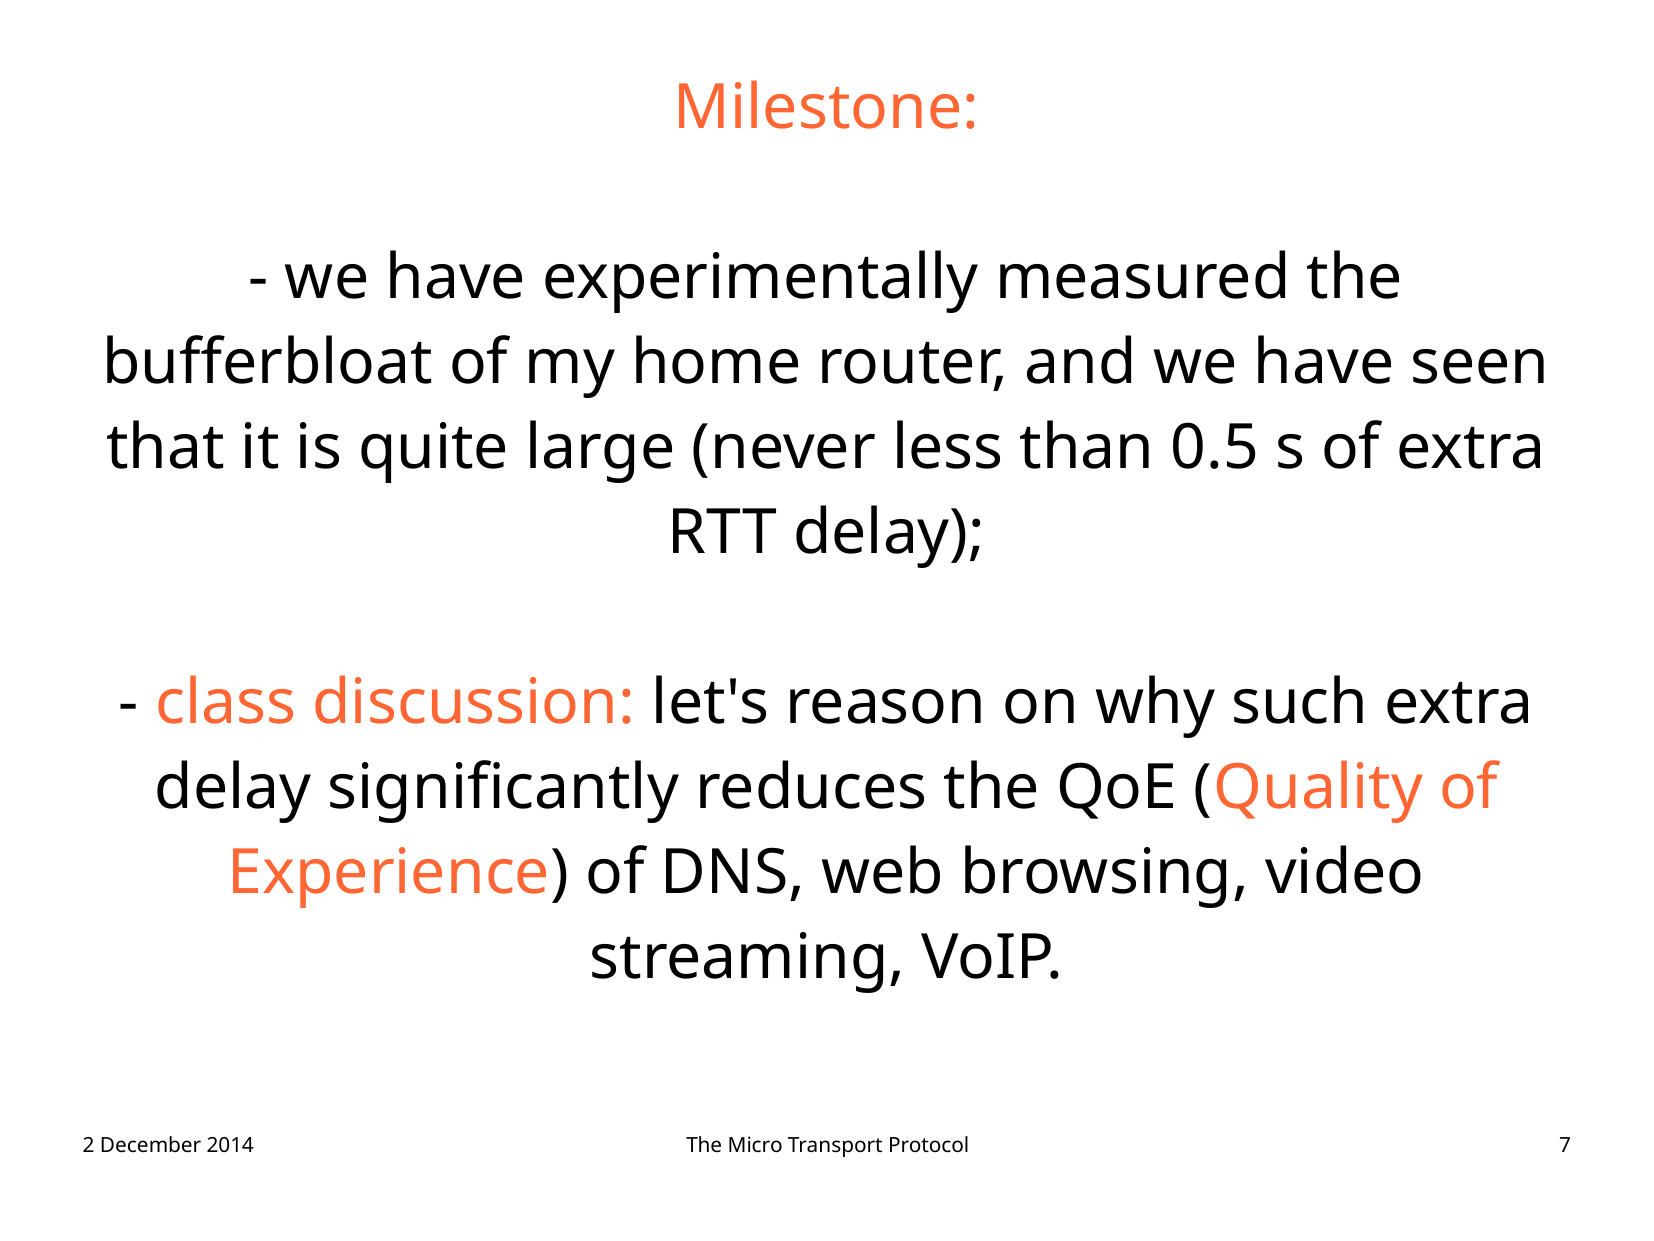

# Milestone:
- we have experimentally measured the bufferbloat of my home router, and we have seen that it is quite large (never less than 0.5 s of extra RTT delay);
- class discussion: let's reason on why such extra delay significantly reduces the QoE (Quality of Experience) of DNS, web browsing, video streaming, VoIP.
2 December 2014
The Micro Transport Protocol
7